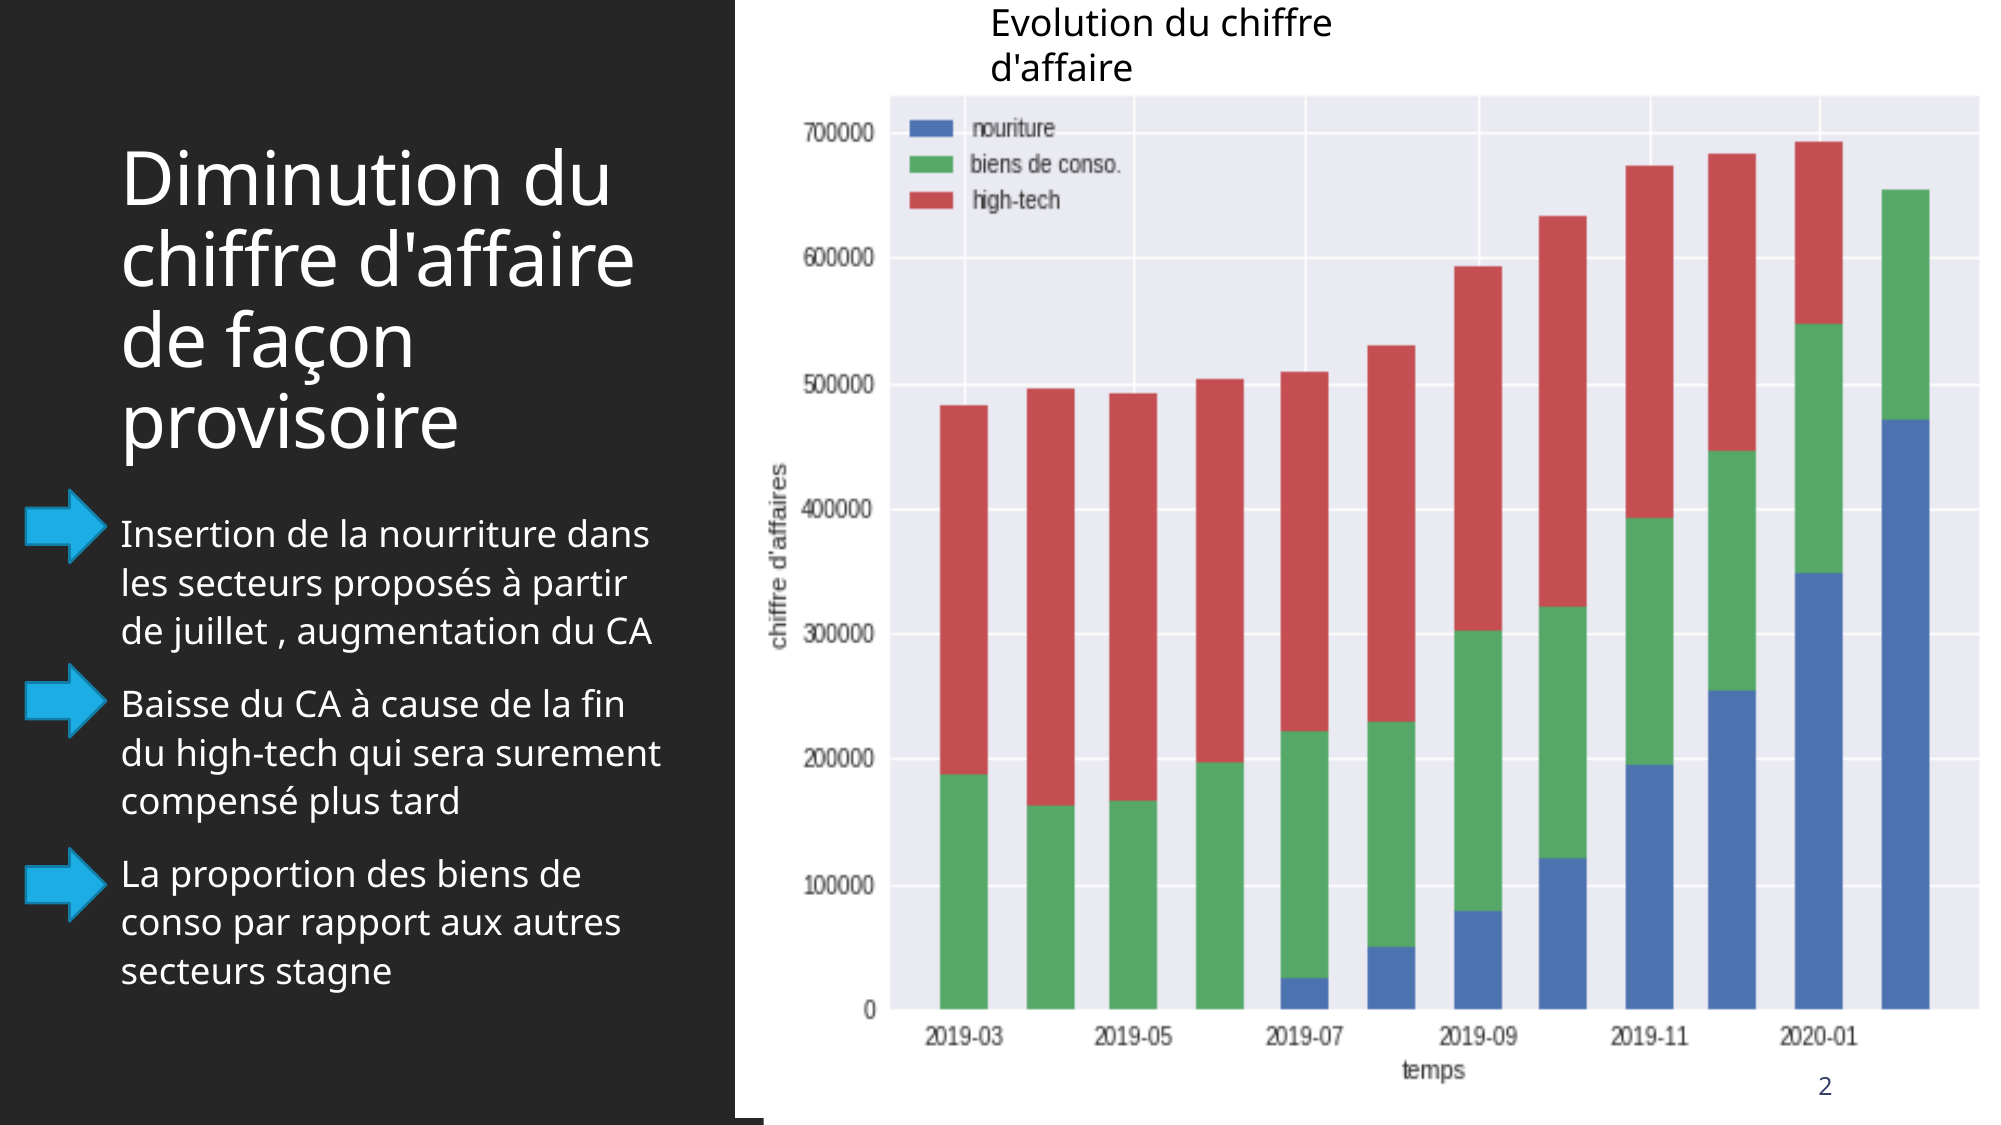

Evolution du chiffre d'affaire
# Diminution du chiffre d'affaire de façon provisoire
Insertion de la nourriture dans les secteurs proposés à partir de juillet , augmentation du CA
Baisse du CA à cause de la fin du high-tech qui sera surement compensé plus tard
La proportion des biens de conso par rapport aux autres secteurs stagne